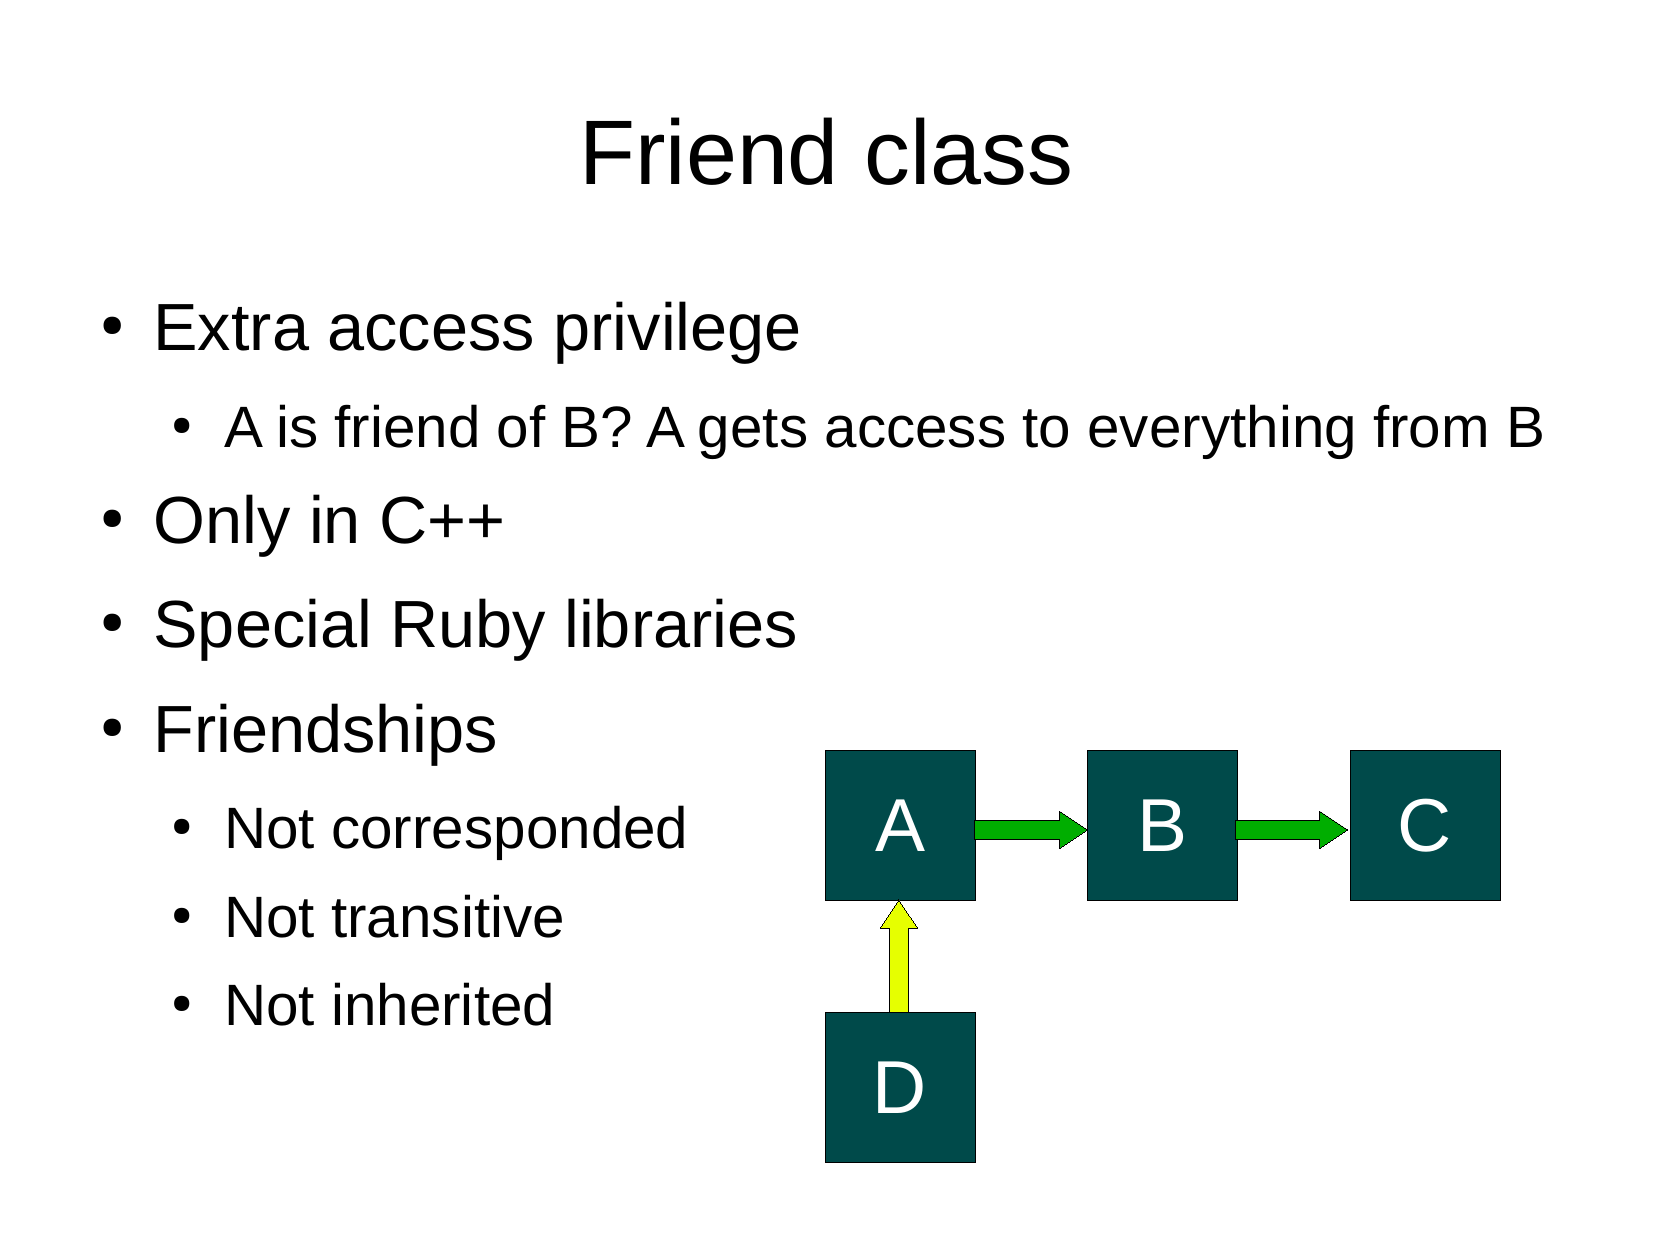

# Friend class
Extra access privilege
A is friend of B? A gets access to everything from B
Only in C++
Special Ruby libraries
Friendships
Not corresponded
Not transitive
Not inherited
A
B
C
D